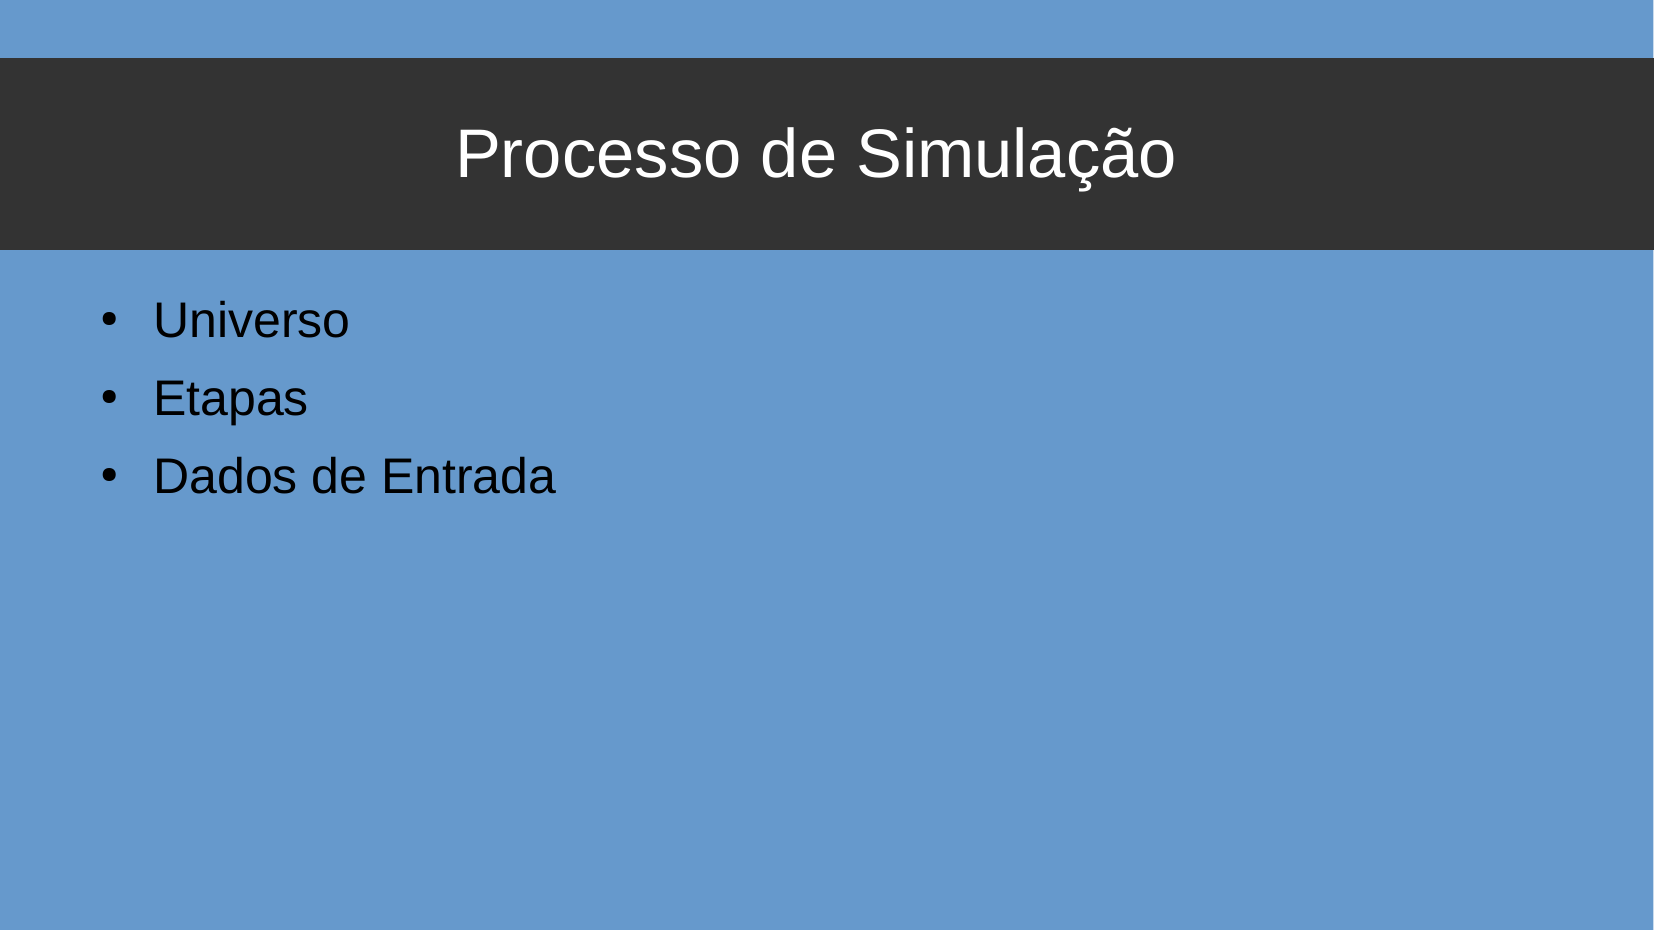

# Processo de Simulação
Universo
Etapas
Dados de Entrada